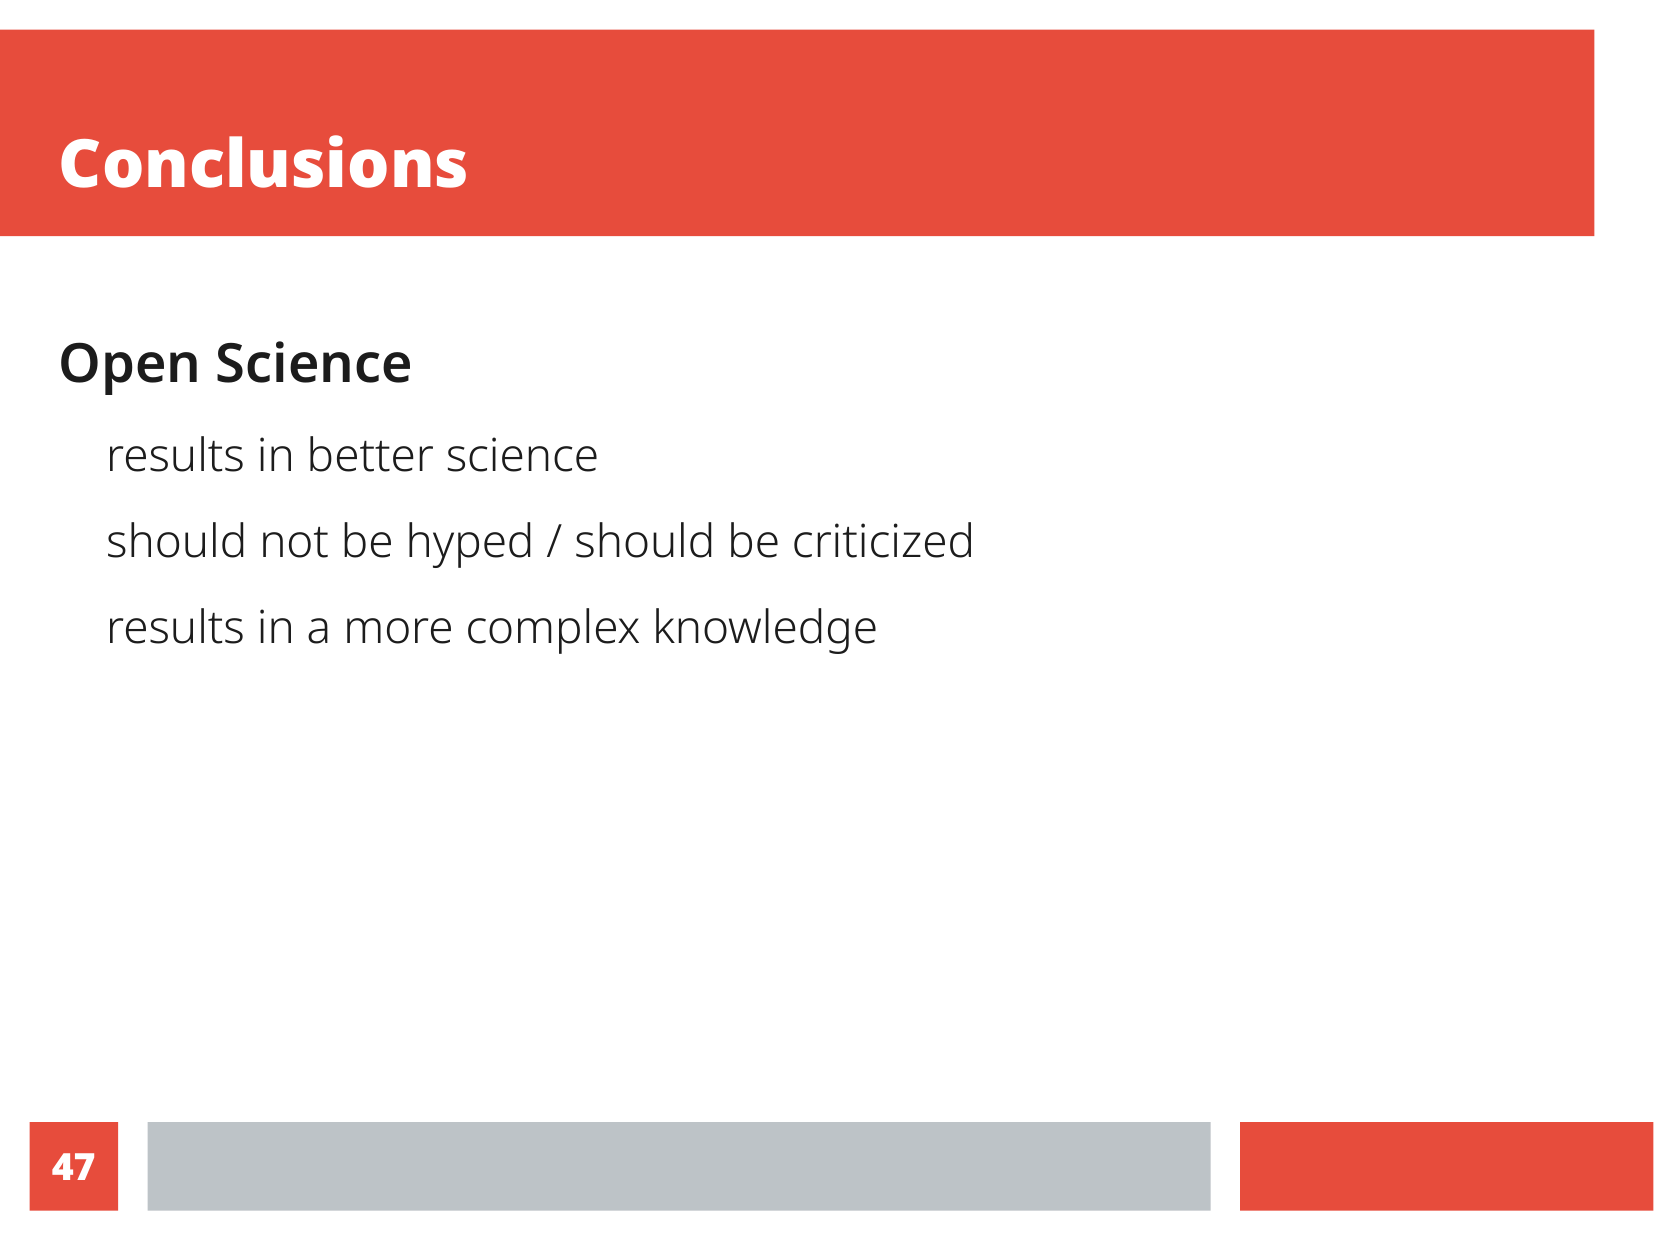

# Conclusions
Open Science
results in better science
should not be hyped / should be criticized
results in a more complex knowledge
47